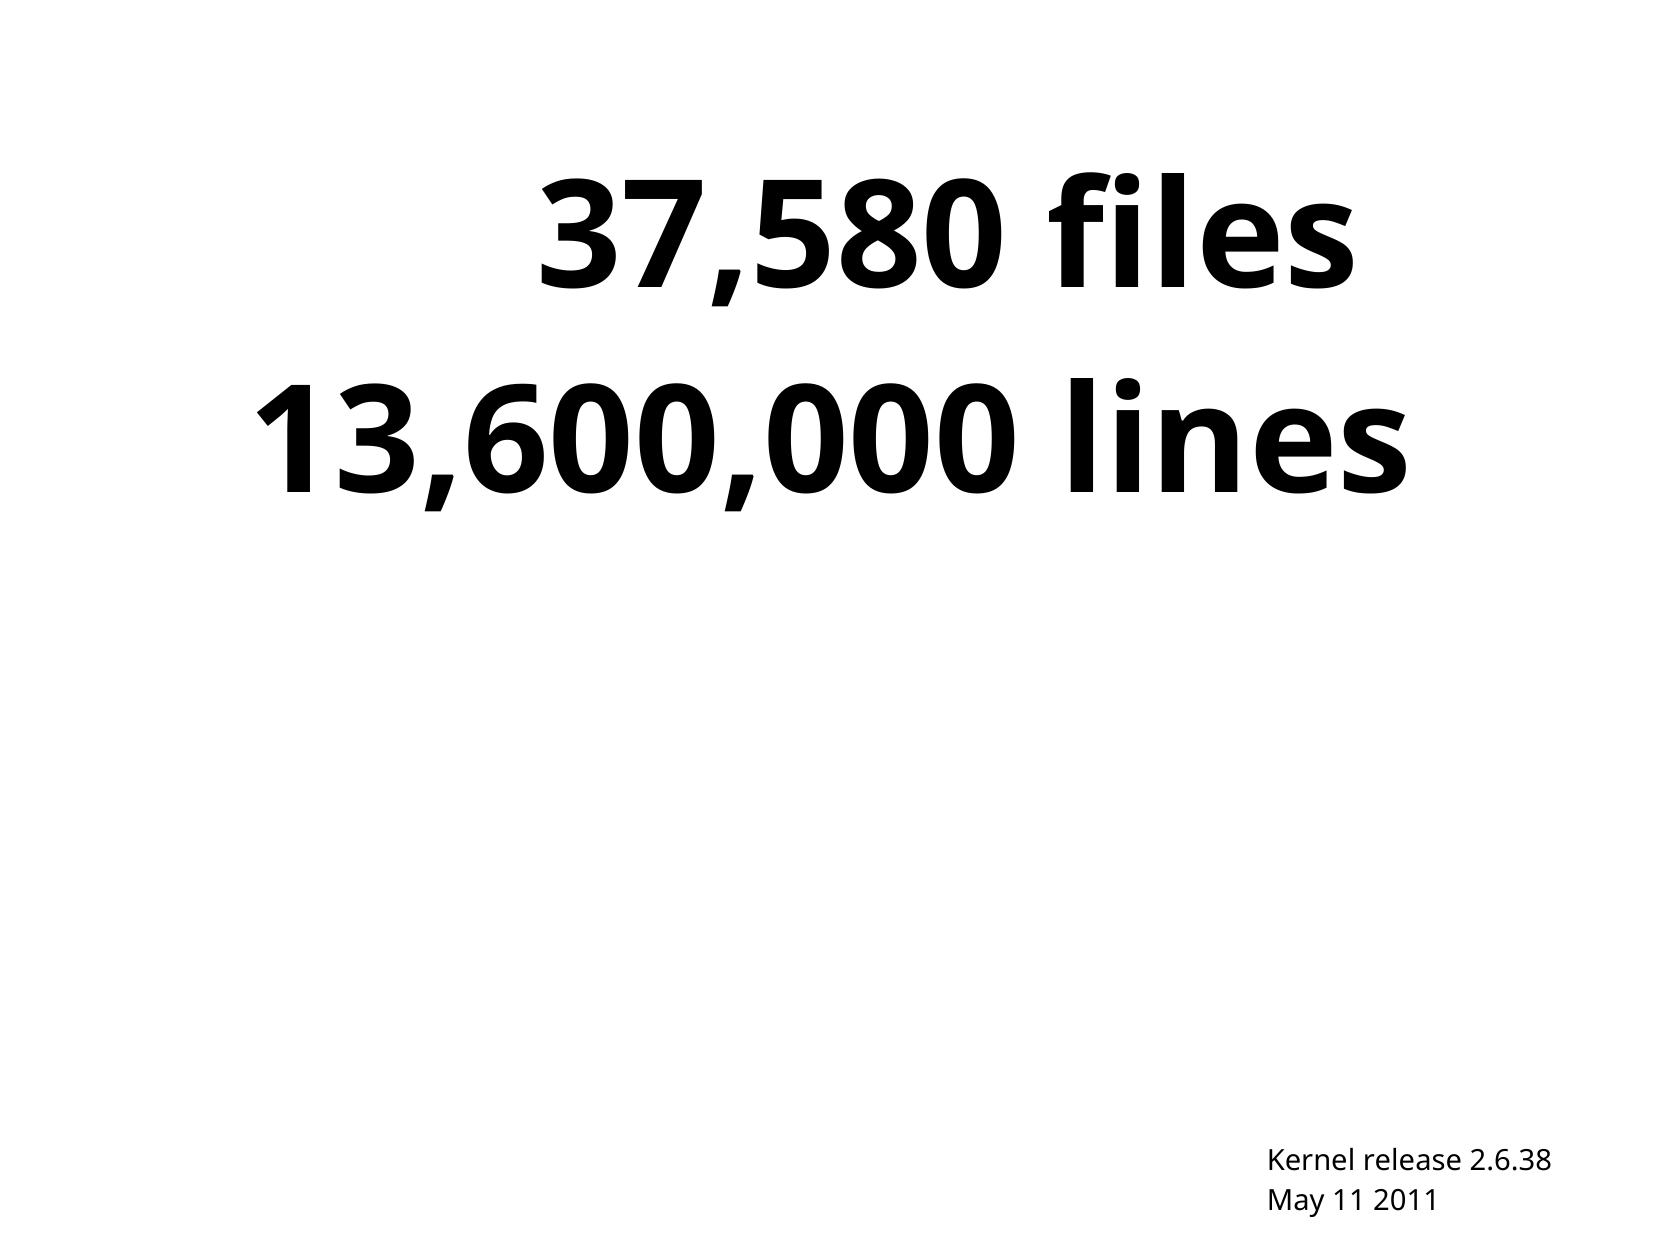

37,580 files
13,600,000 lines
Kernel release 2.6.38
May 11 2011